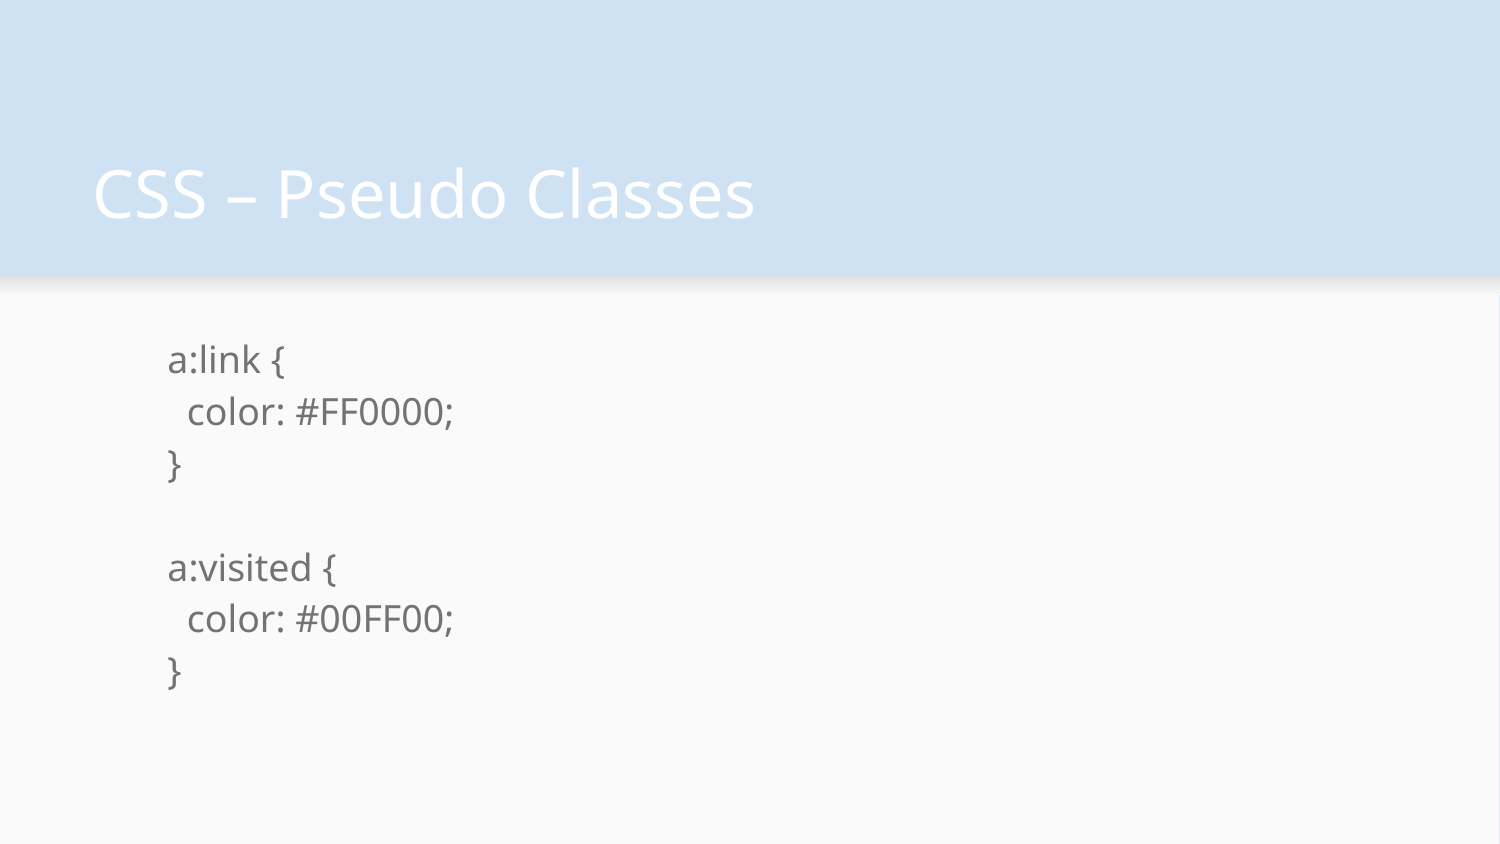

# CSS – Pseudo Classes
a:link {
 color: #FF0000;
}
a:visited {
 color: #00FF00;
}